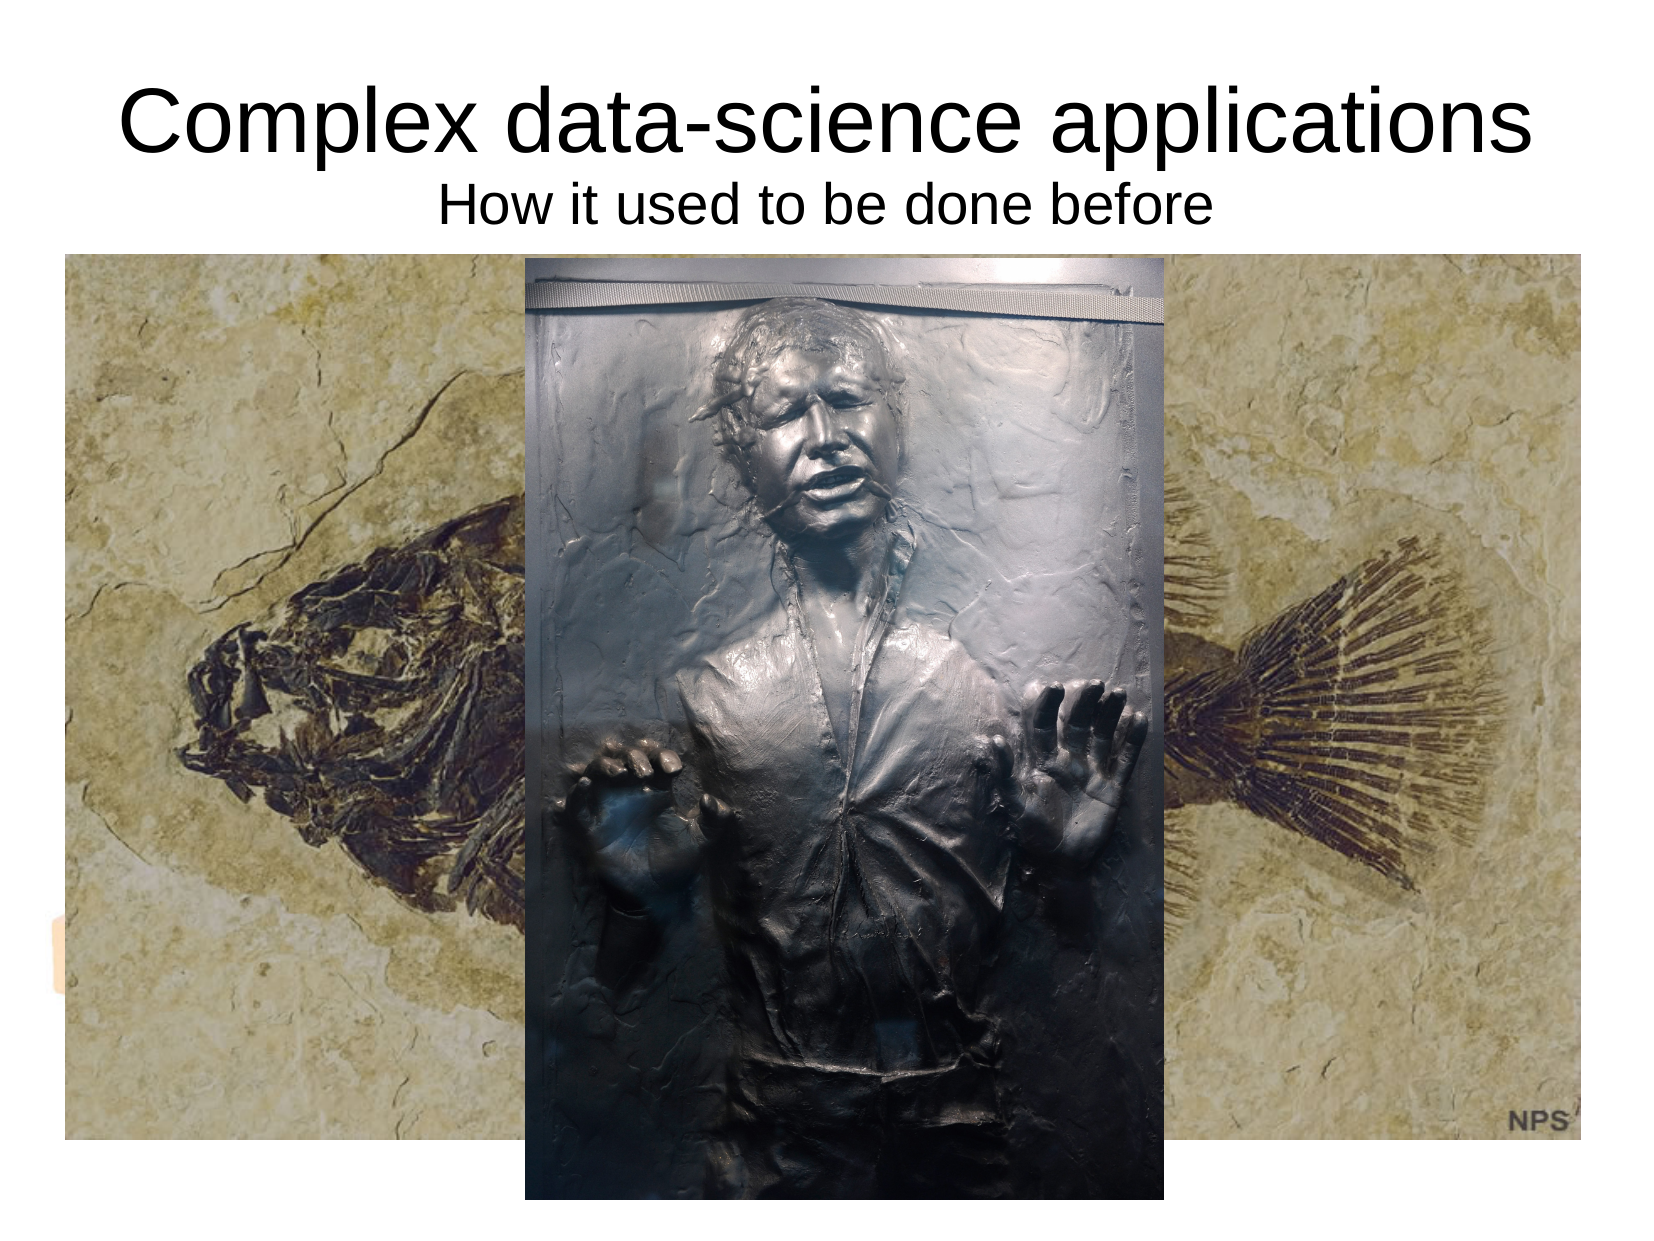

# Complex data-science applications How it used to be done before